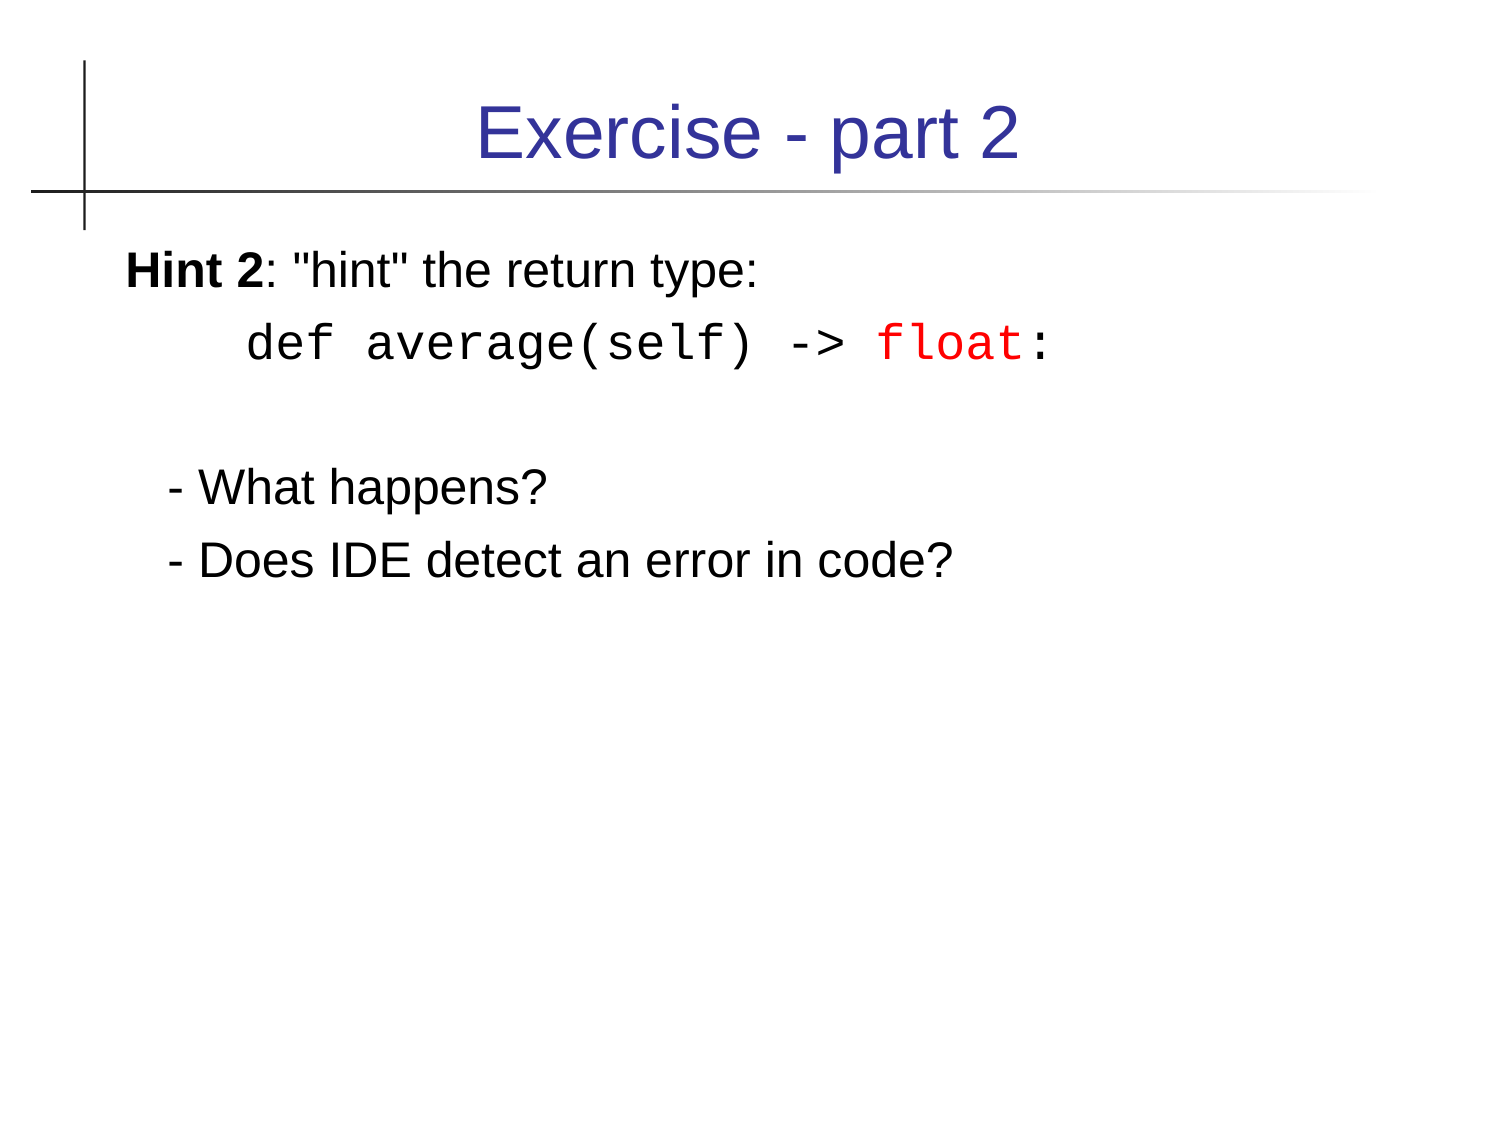

# Exercise - part 2
Hint 2: "hint" the return type:
 def average(self) -> float:
 - What happens?
 - Does IDE detect an error in code?